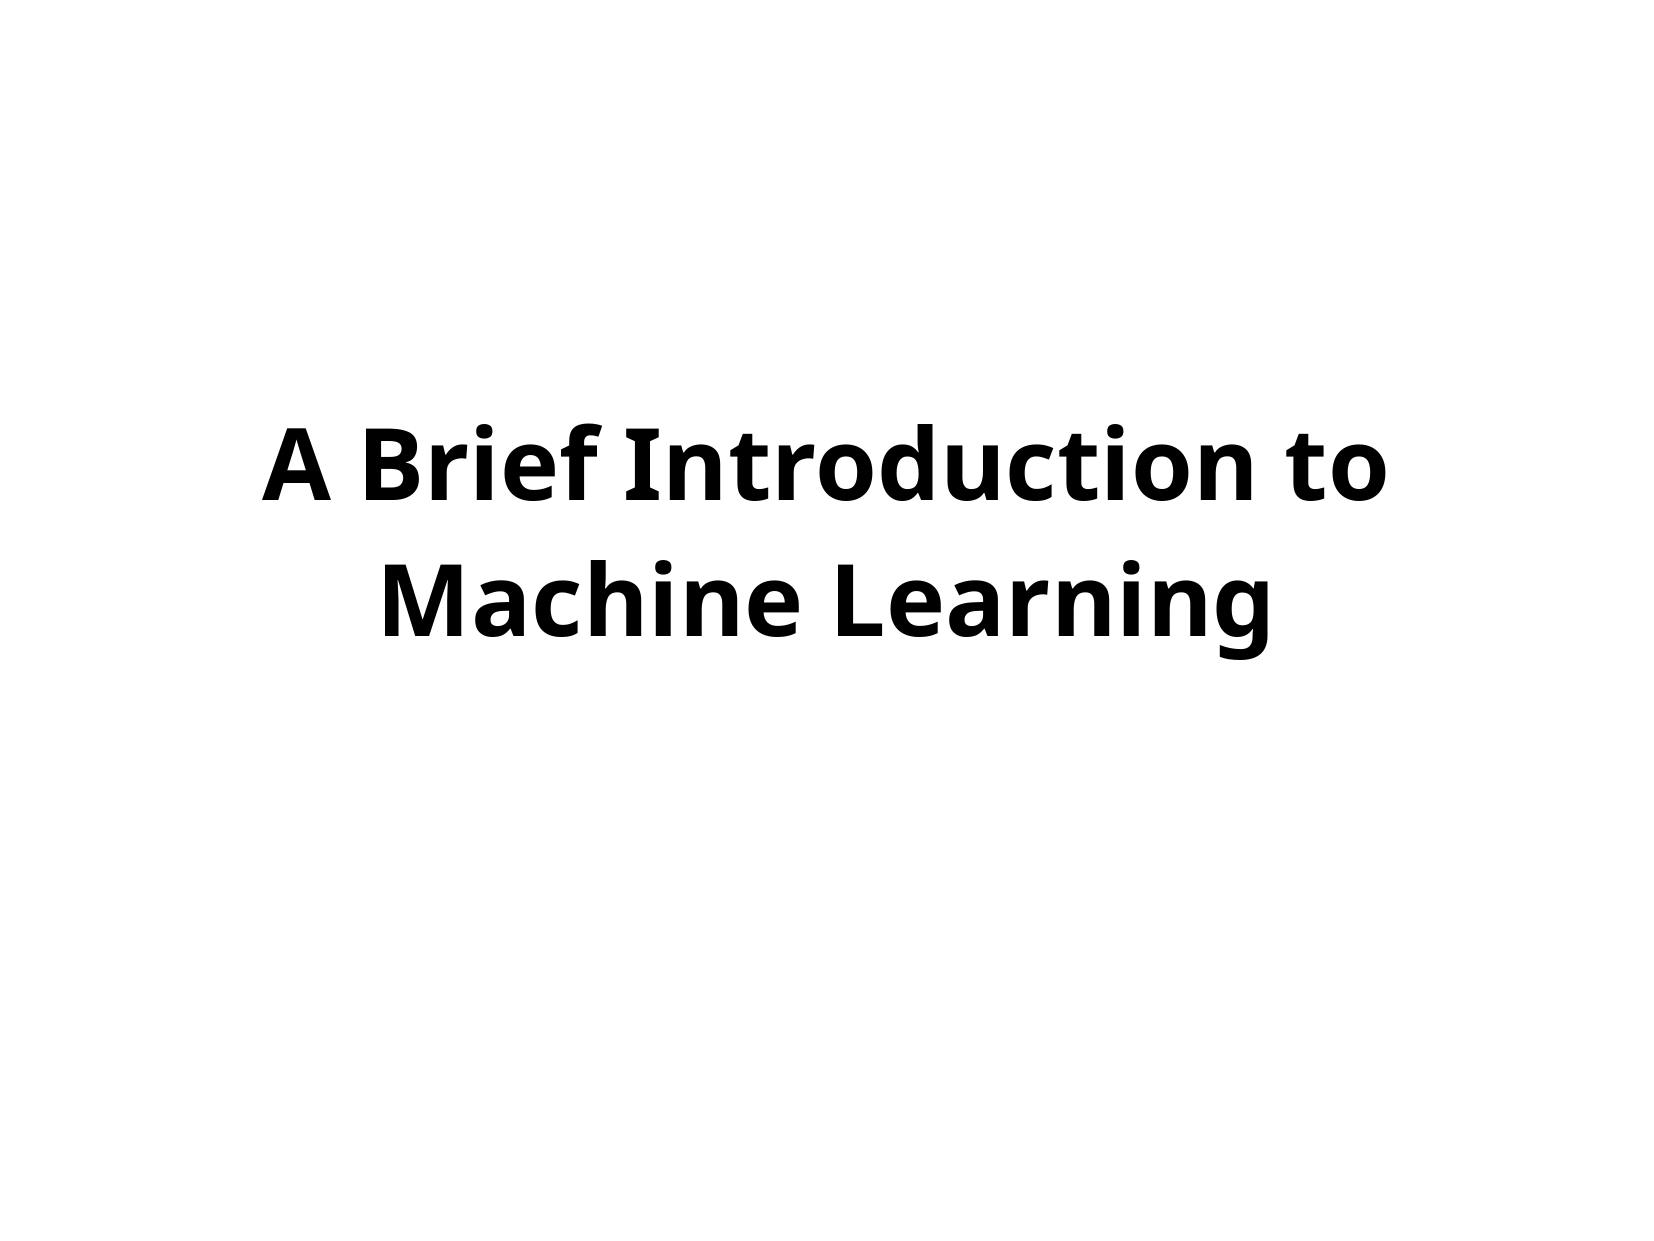

# A Brief Introduction to
Machine Learning